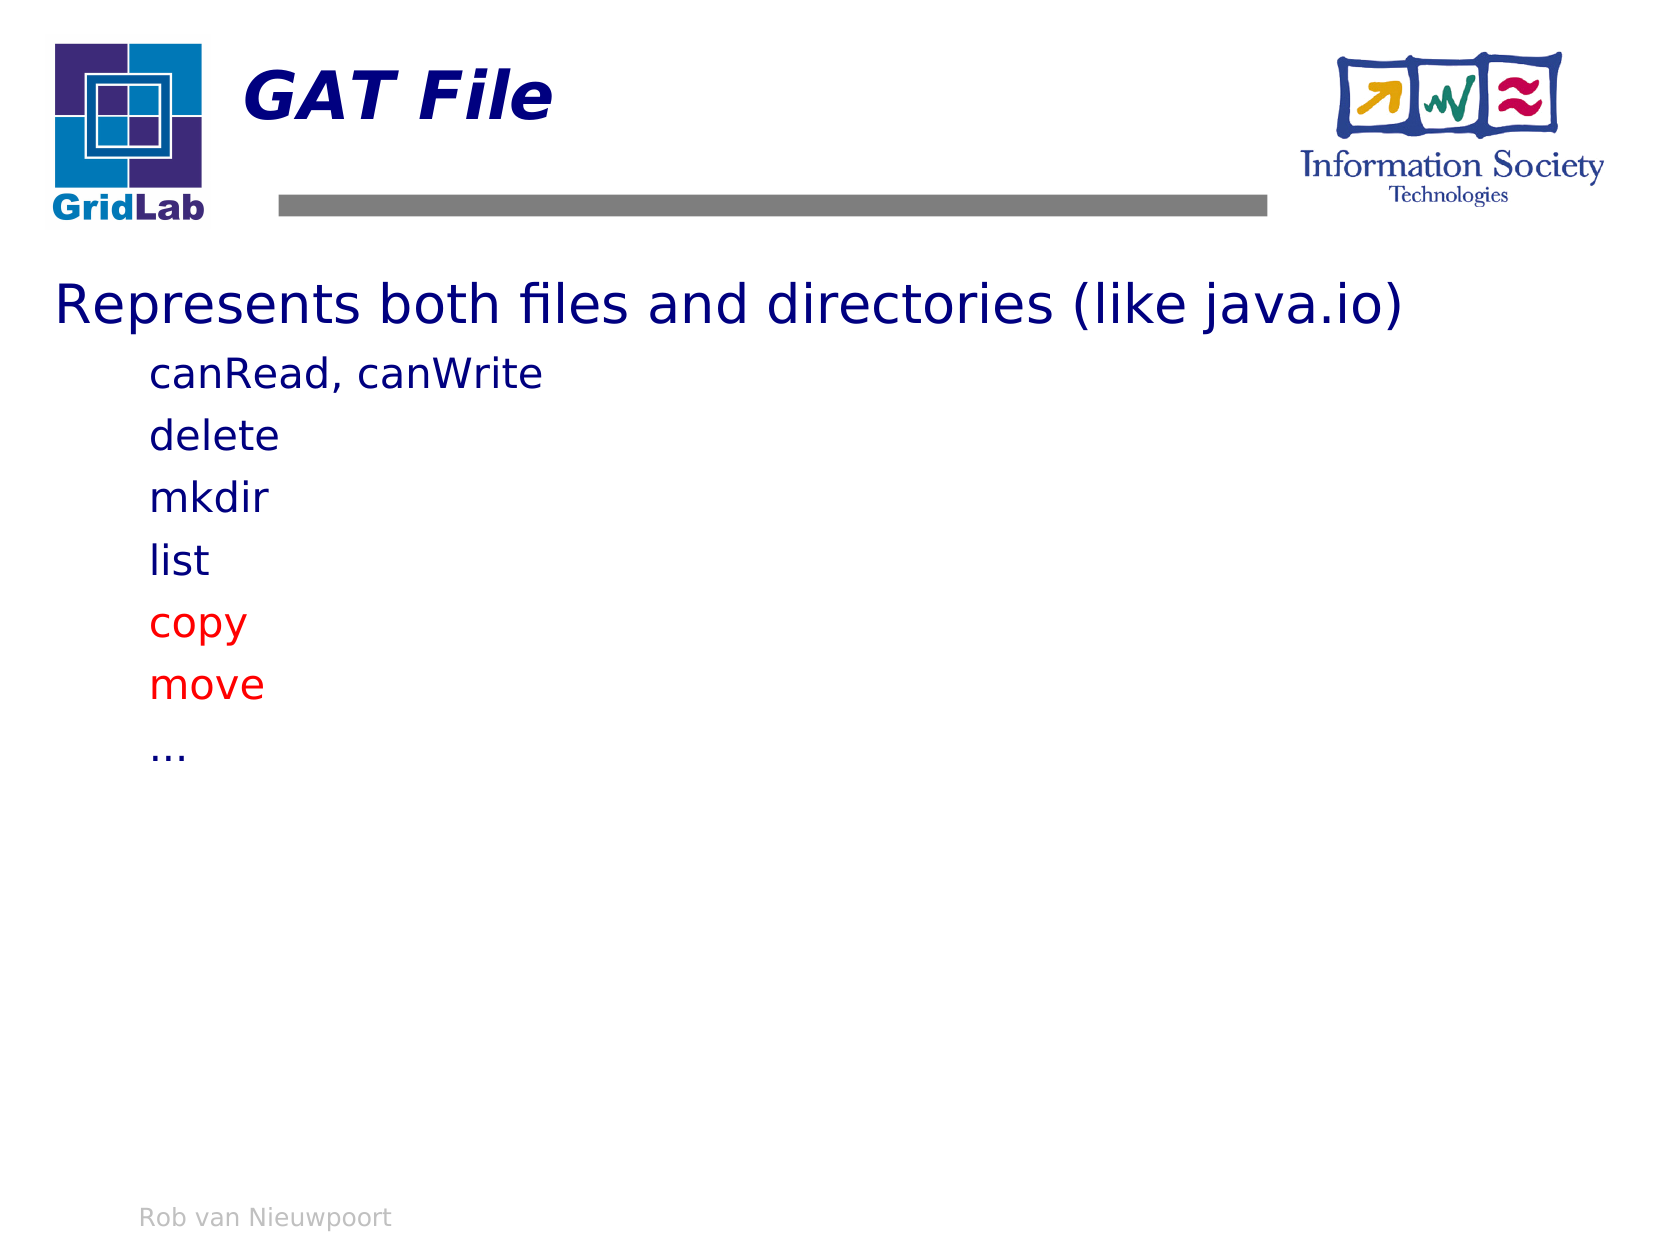

# GAT File
Represents both files and directories (like java.io)
canRead, canWrite
delete
mkdir
list
copy
move
...